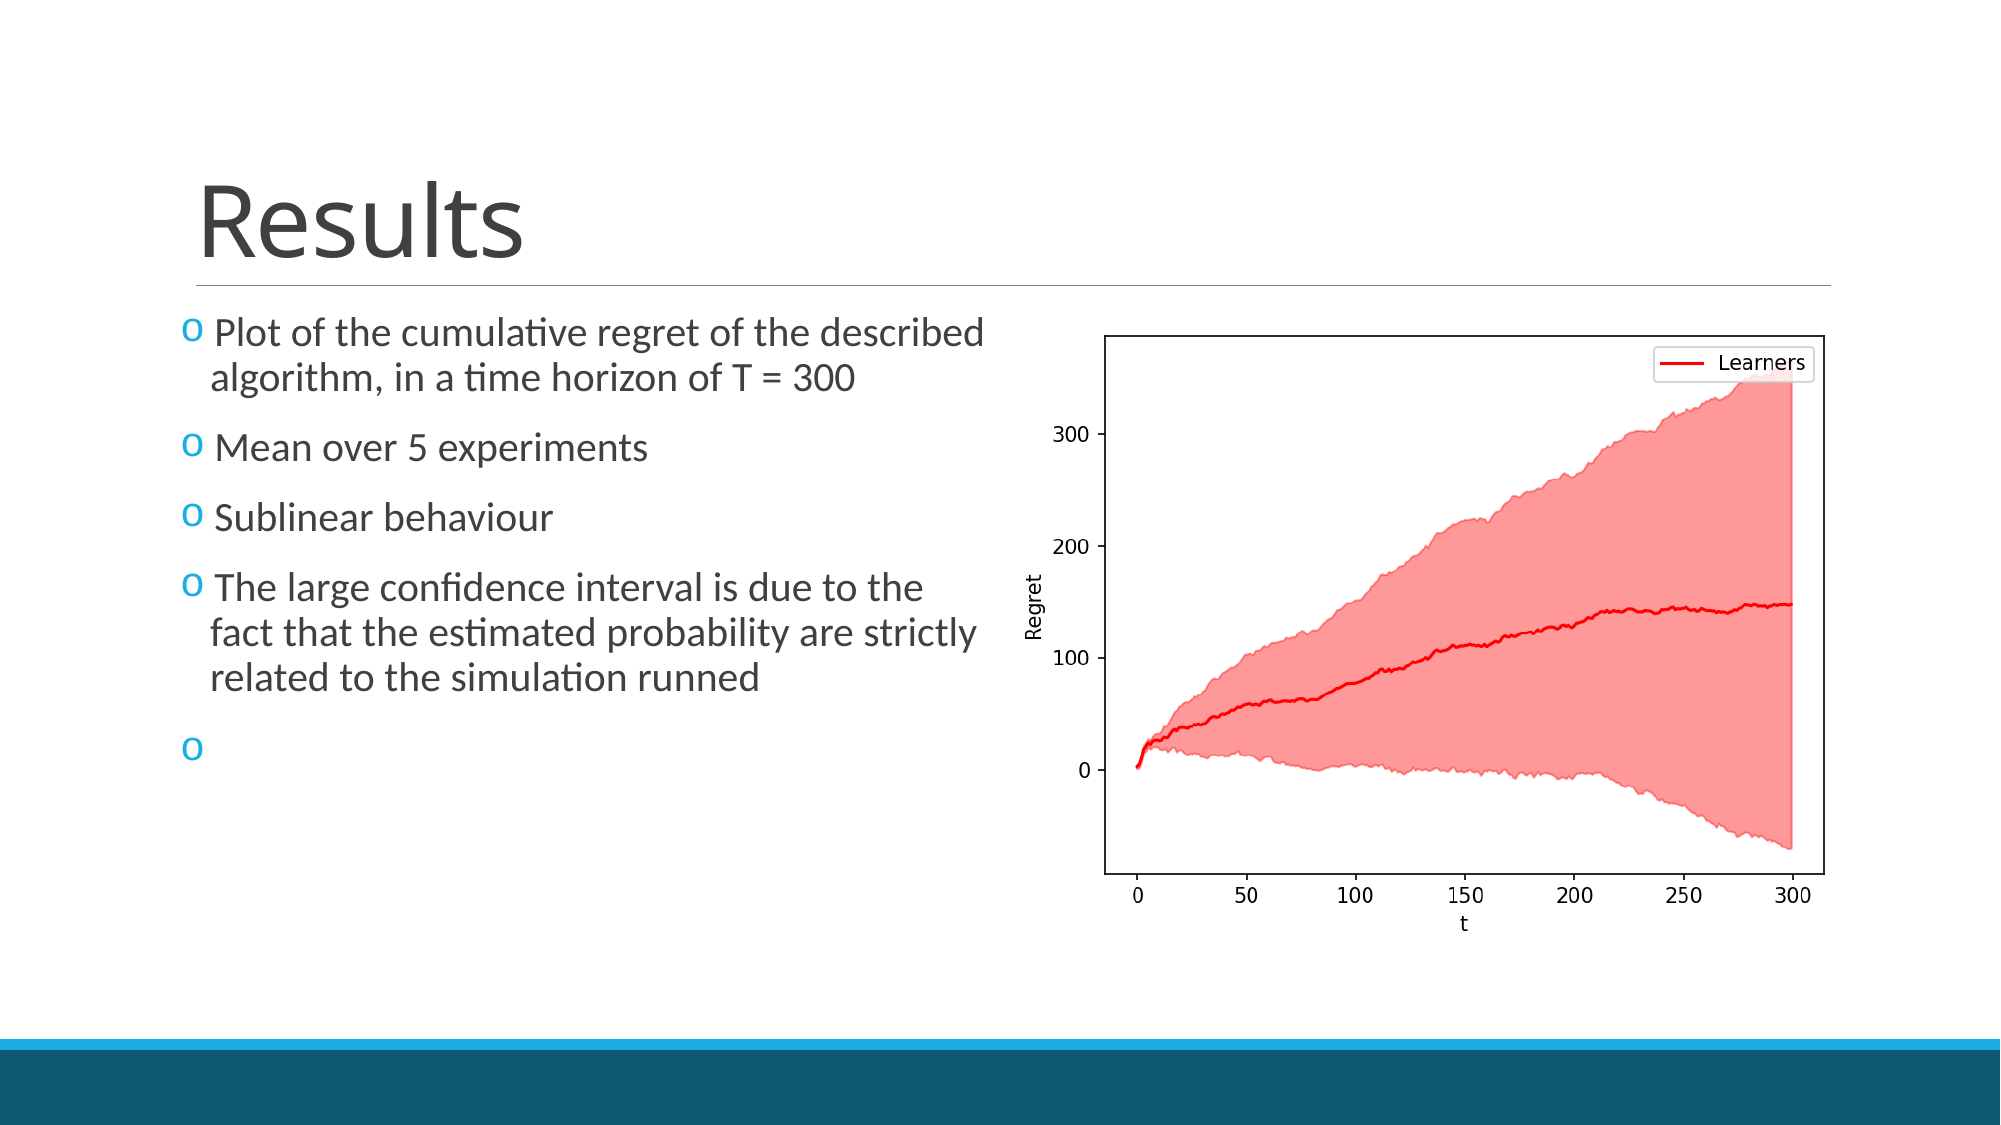

# Results
 Plot of the cumulative regret of the described algorithm, in a time horizon of T = 300
 Mean over 5 experiments
 Sublinear behaviour
 The large confidence interval is due to the fact that the estimated probability are strictly related to the simulation runned